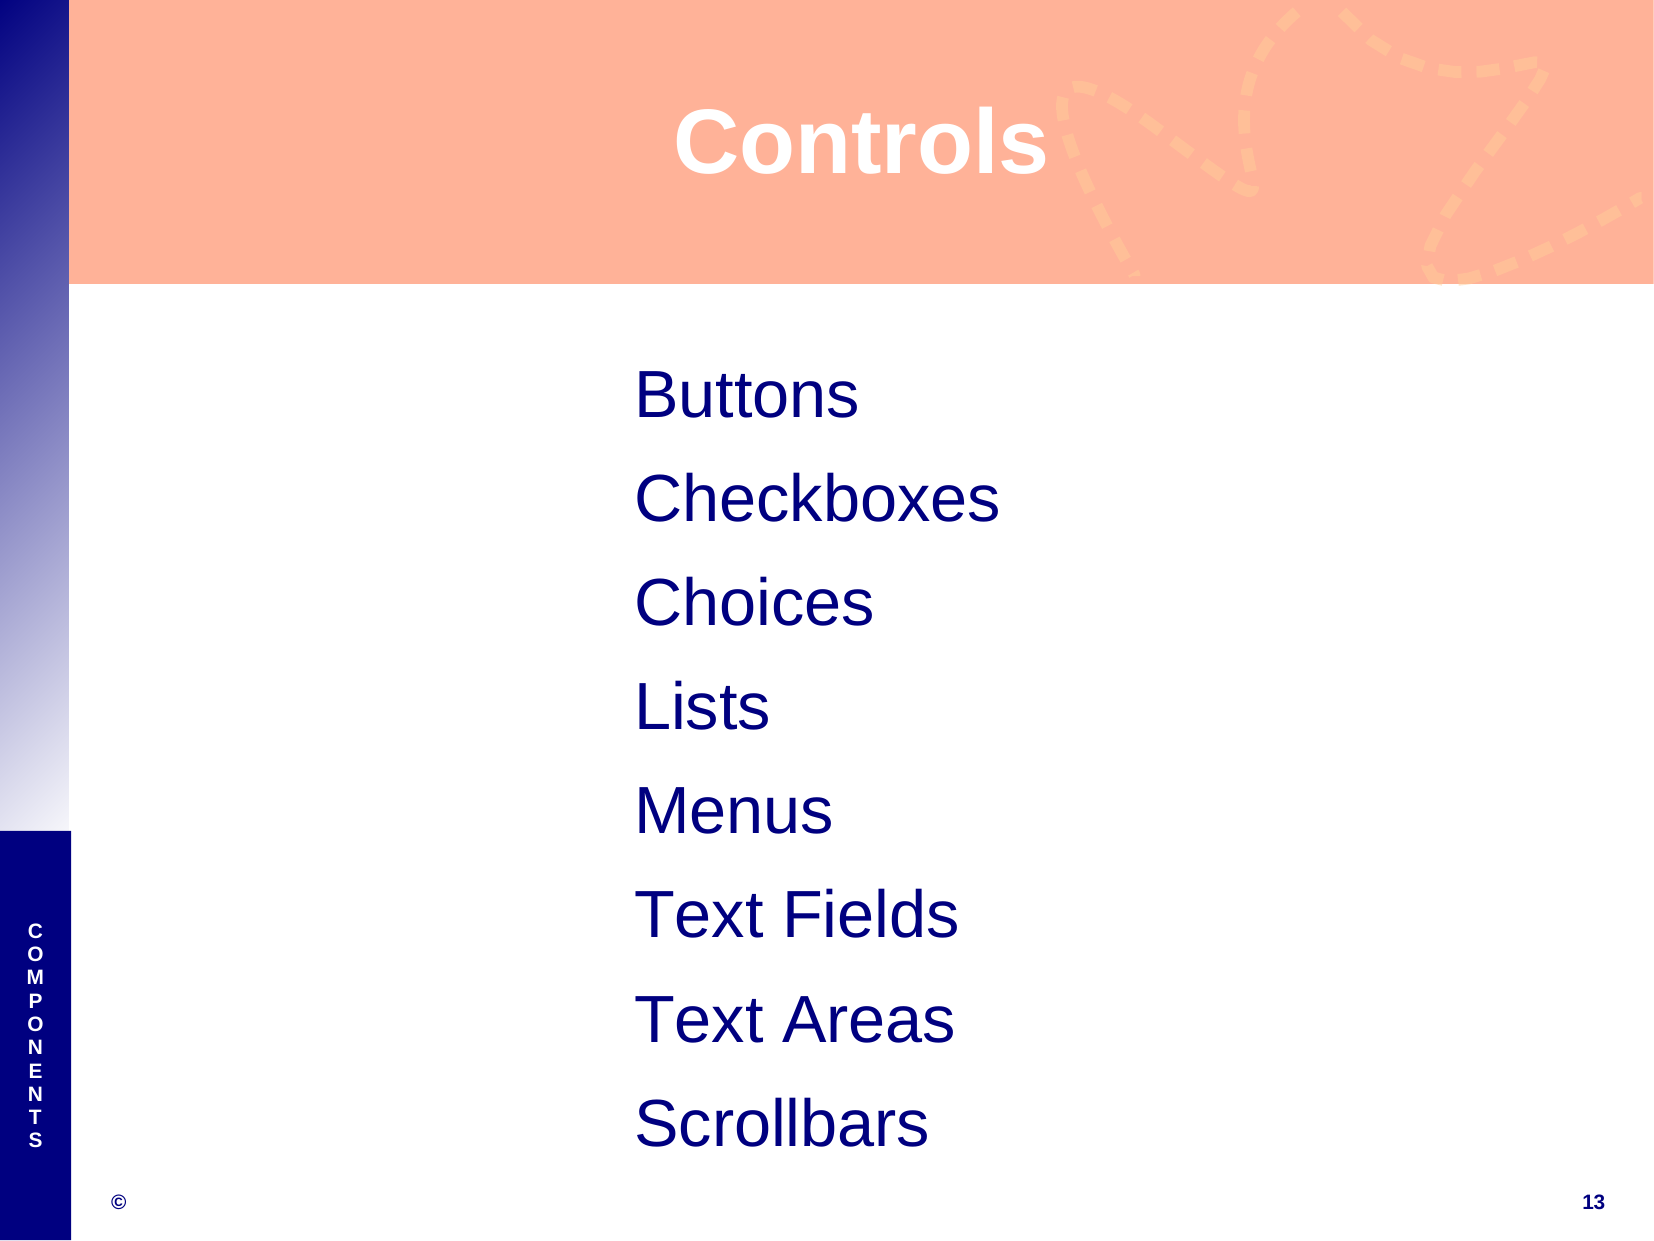

Controls
# Buttons
Checkboxes
Choices
Lists
Menus
Text Fields
Text Areas
Scrollbars
C
O
M
P
O
N
E
N
T
S